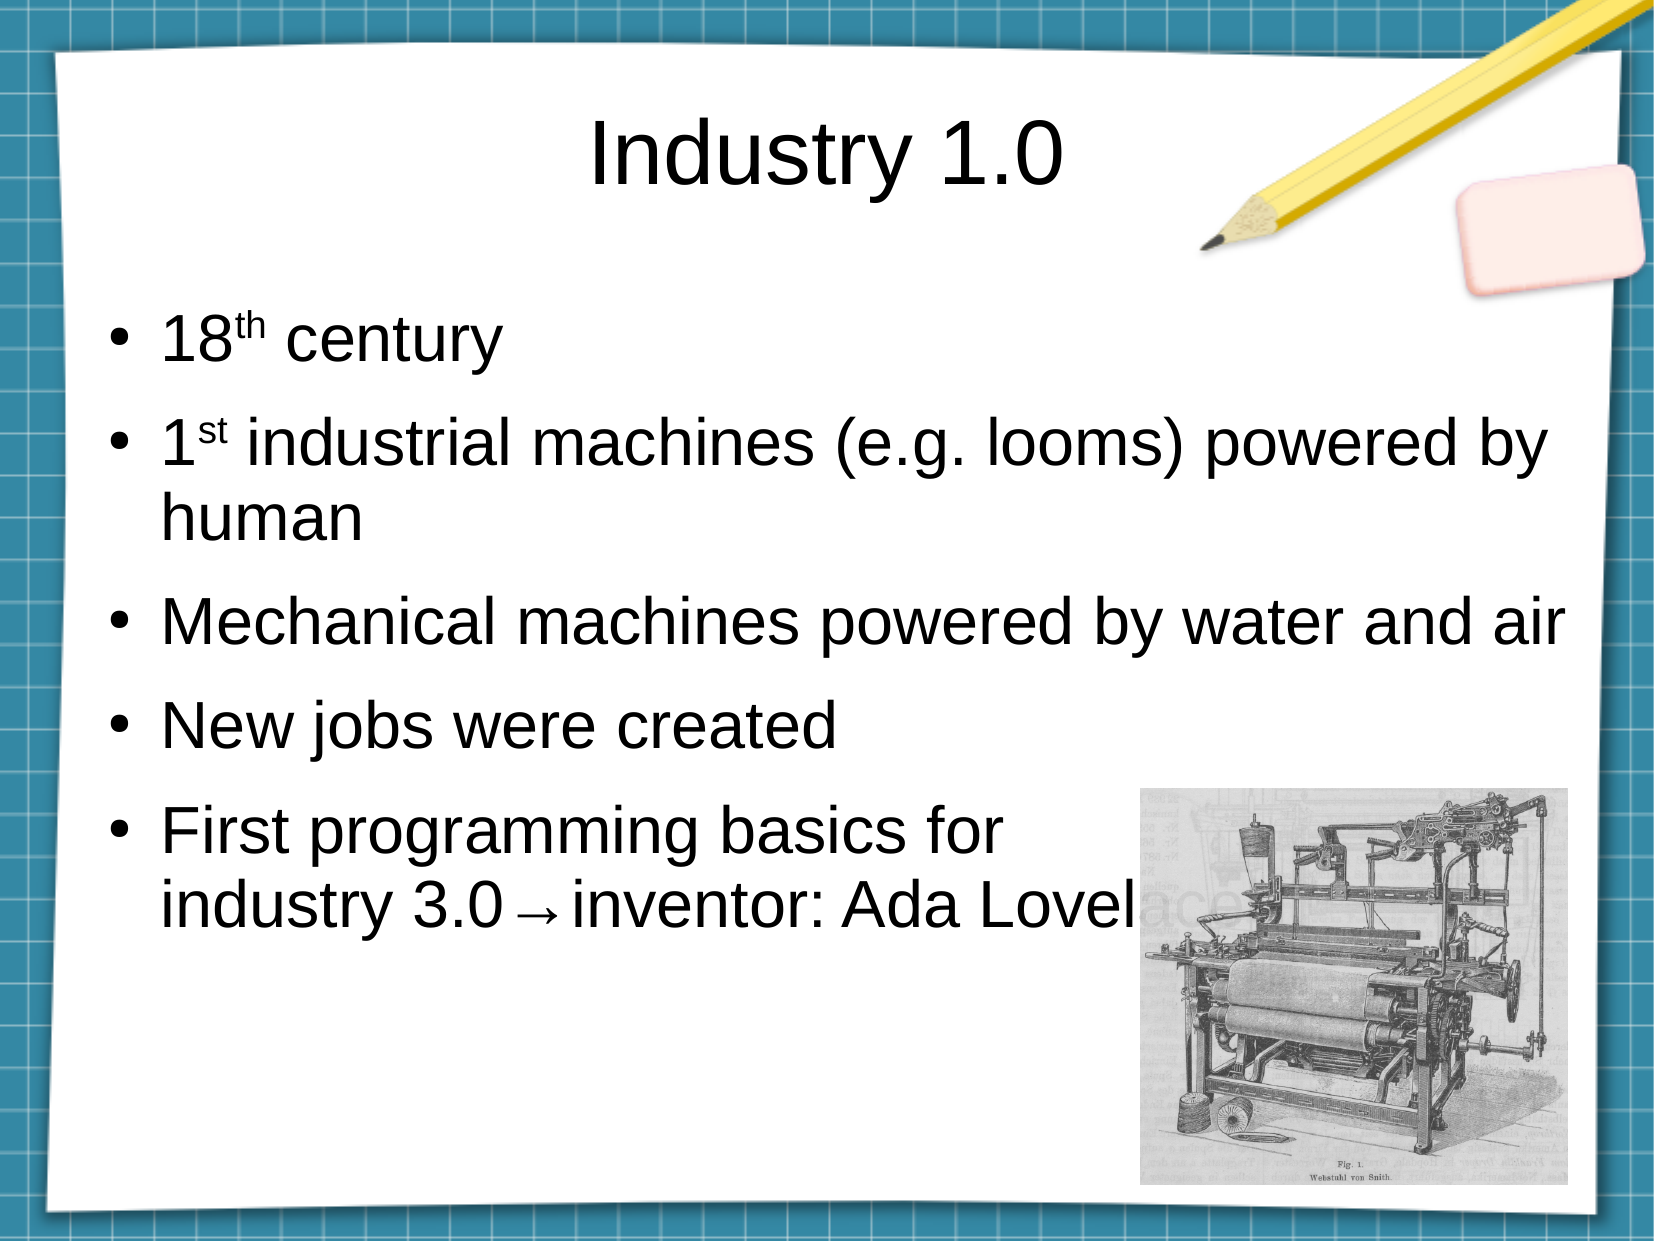

# Industry 1.0
18th century
1st industrial machines (e.g. looms) powered by human
Mechanical machines powered by water and air
New jobs were created
First programming basics for
industry 3.0→inventor: Ada Lovelace